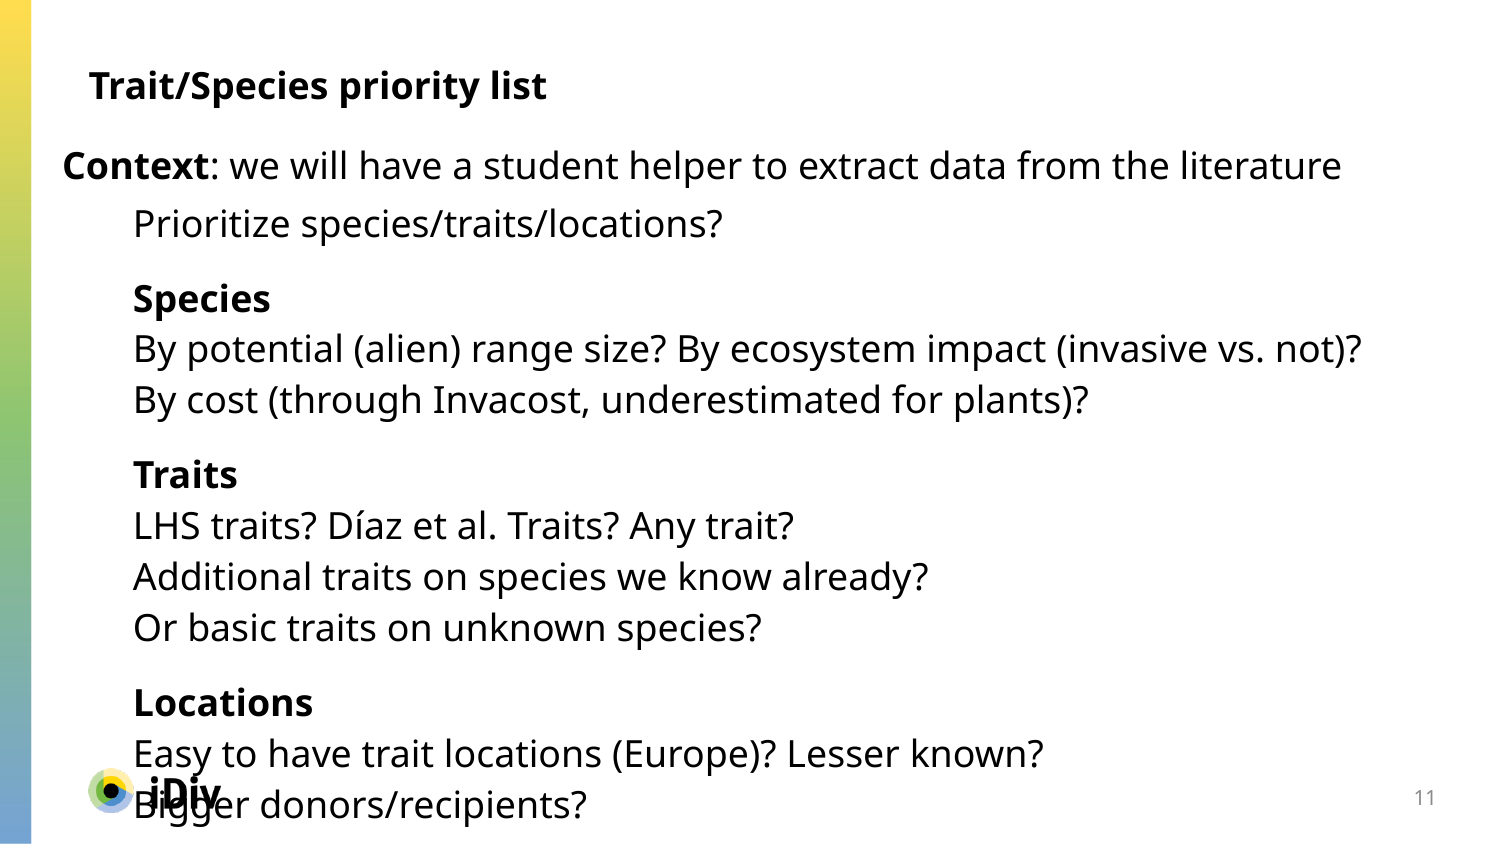

# Trait/Species priority list
Context: we will have a student helper to extract data from the literature
Prioritize species/traits/locations?
Species
By potential (alien) range size? By ecosystem impact (invasive vs. not)?
By cost (through Invacost, underestimated for plants)?
Traits
LHS traits? Díaz et al. Traits? Any trait?
Additional traits on species we know already?
Or basic traits on unknown species?
Locations
Easy to have trait locations (Europe)? Lesser known?
Bigger donors/recipients?